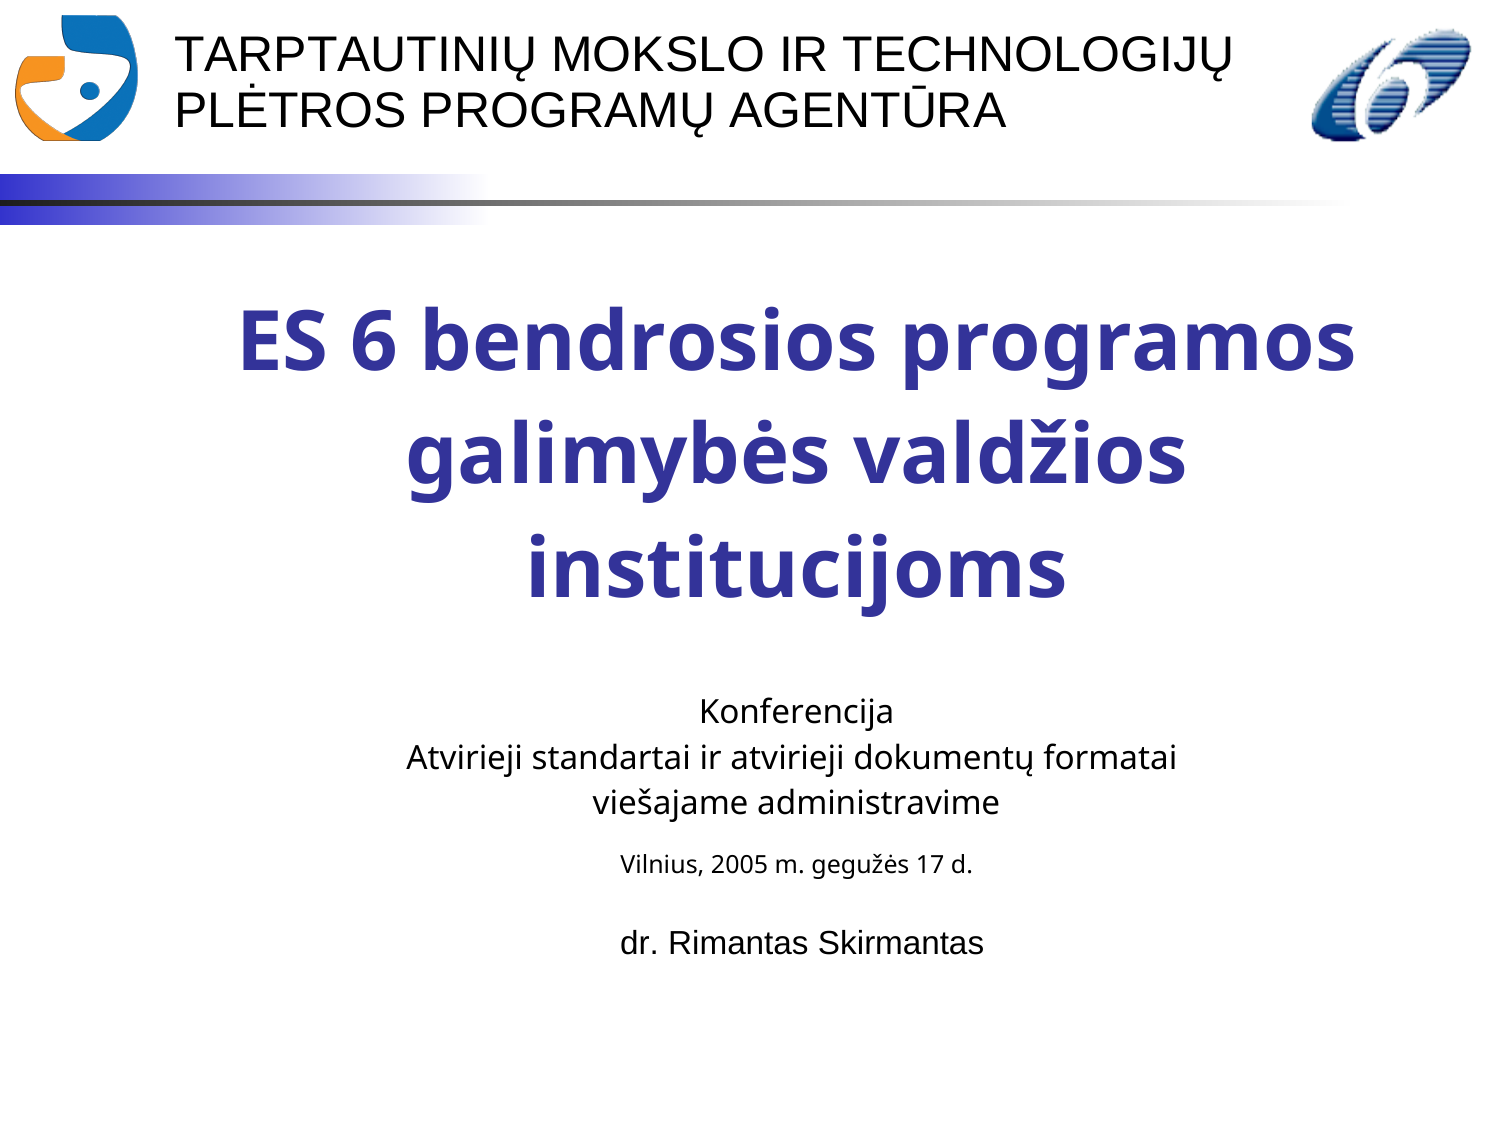

# ES 6 bendrosios programos galimybės valdžios institucijoms
Konferencija
Atvirieji standartai ir atvirieji dokumentų formatai
viešajame administravime
Vilnius, 2005 m. gegužės 17 d.
dr. Rimantas Skirmantas